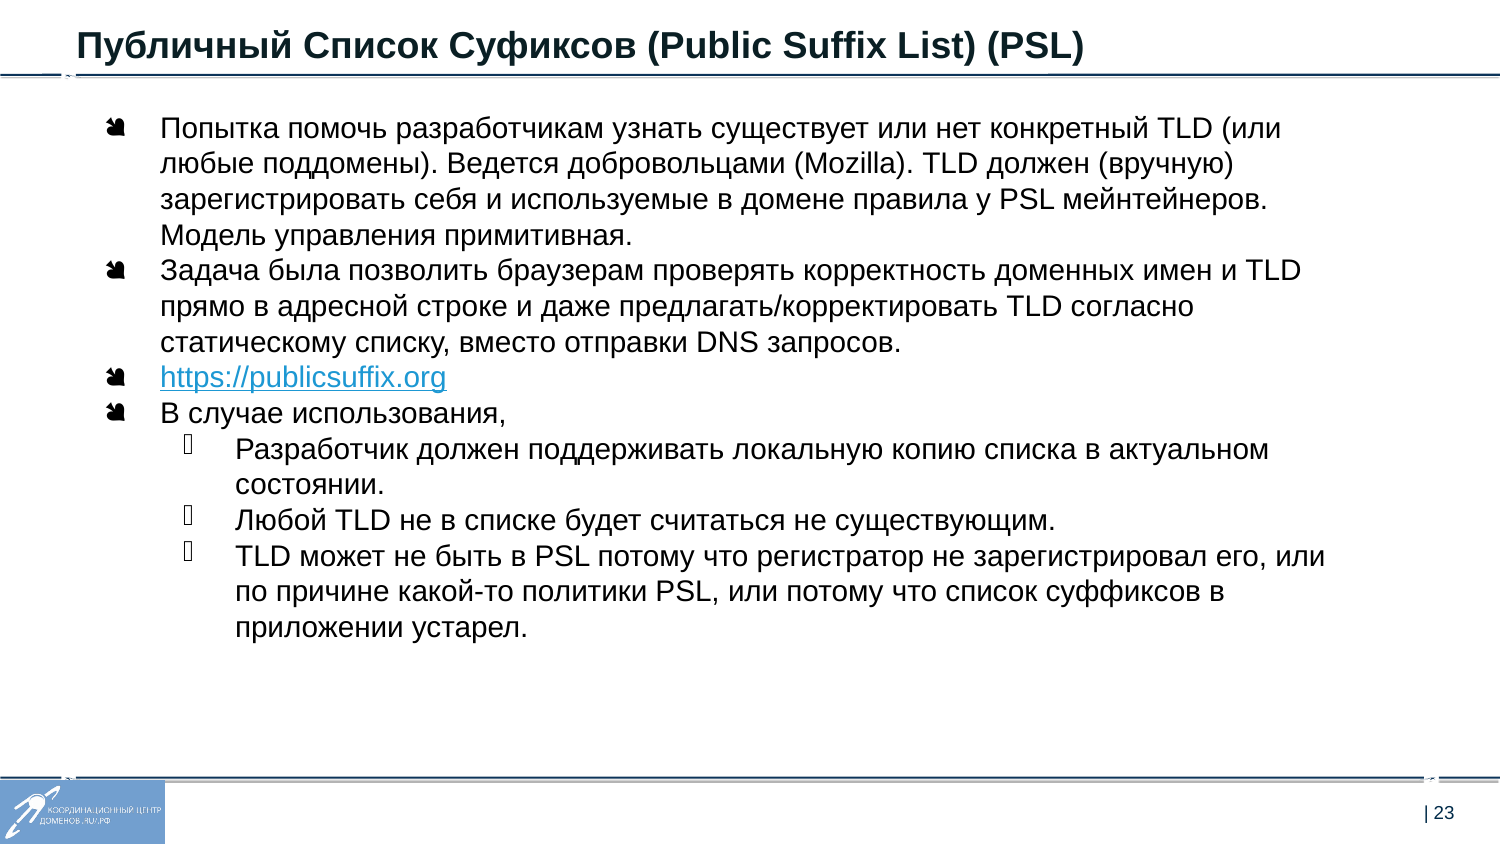

# Публичный Список Суфиксов (Public Suffix List) (PSL)
Попытка помочь разработчикам узнать существует или нет конкретный TLD (или любые поддомены). Ведется добровольцами (Mozilla). TLD должен (вручную) зарегистрировать себя и используемые в домене правила у PSL мейнтейнеров. Модель управления примитивная.
Задача была позволить браузерам проверять корректность доменных имен и TLD прямо в адресной строке и даже предлагать/корректировать TLD согласно статическому списку, вместо отправки DNS запросов.
https://publicsuffix.org
В случае использования,
Разработчик должен поддерживать локальную копию списка в актуальном состоянии.
Любой TLD не в списке будет считаться не существующим.
TLD может не быть в PSL потому что регистратор не зарегистрировал его, или по причине какой-то политики PSL, или потому что список суффиксов в приложении устарел.